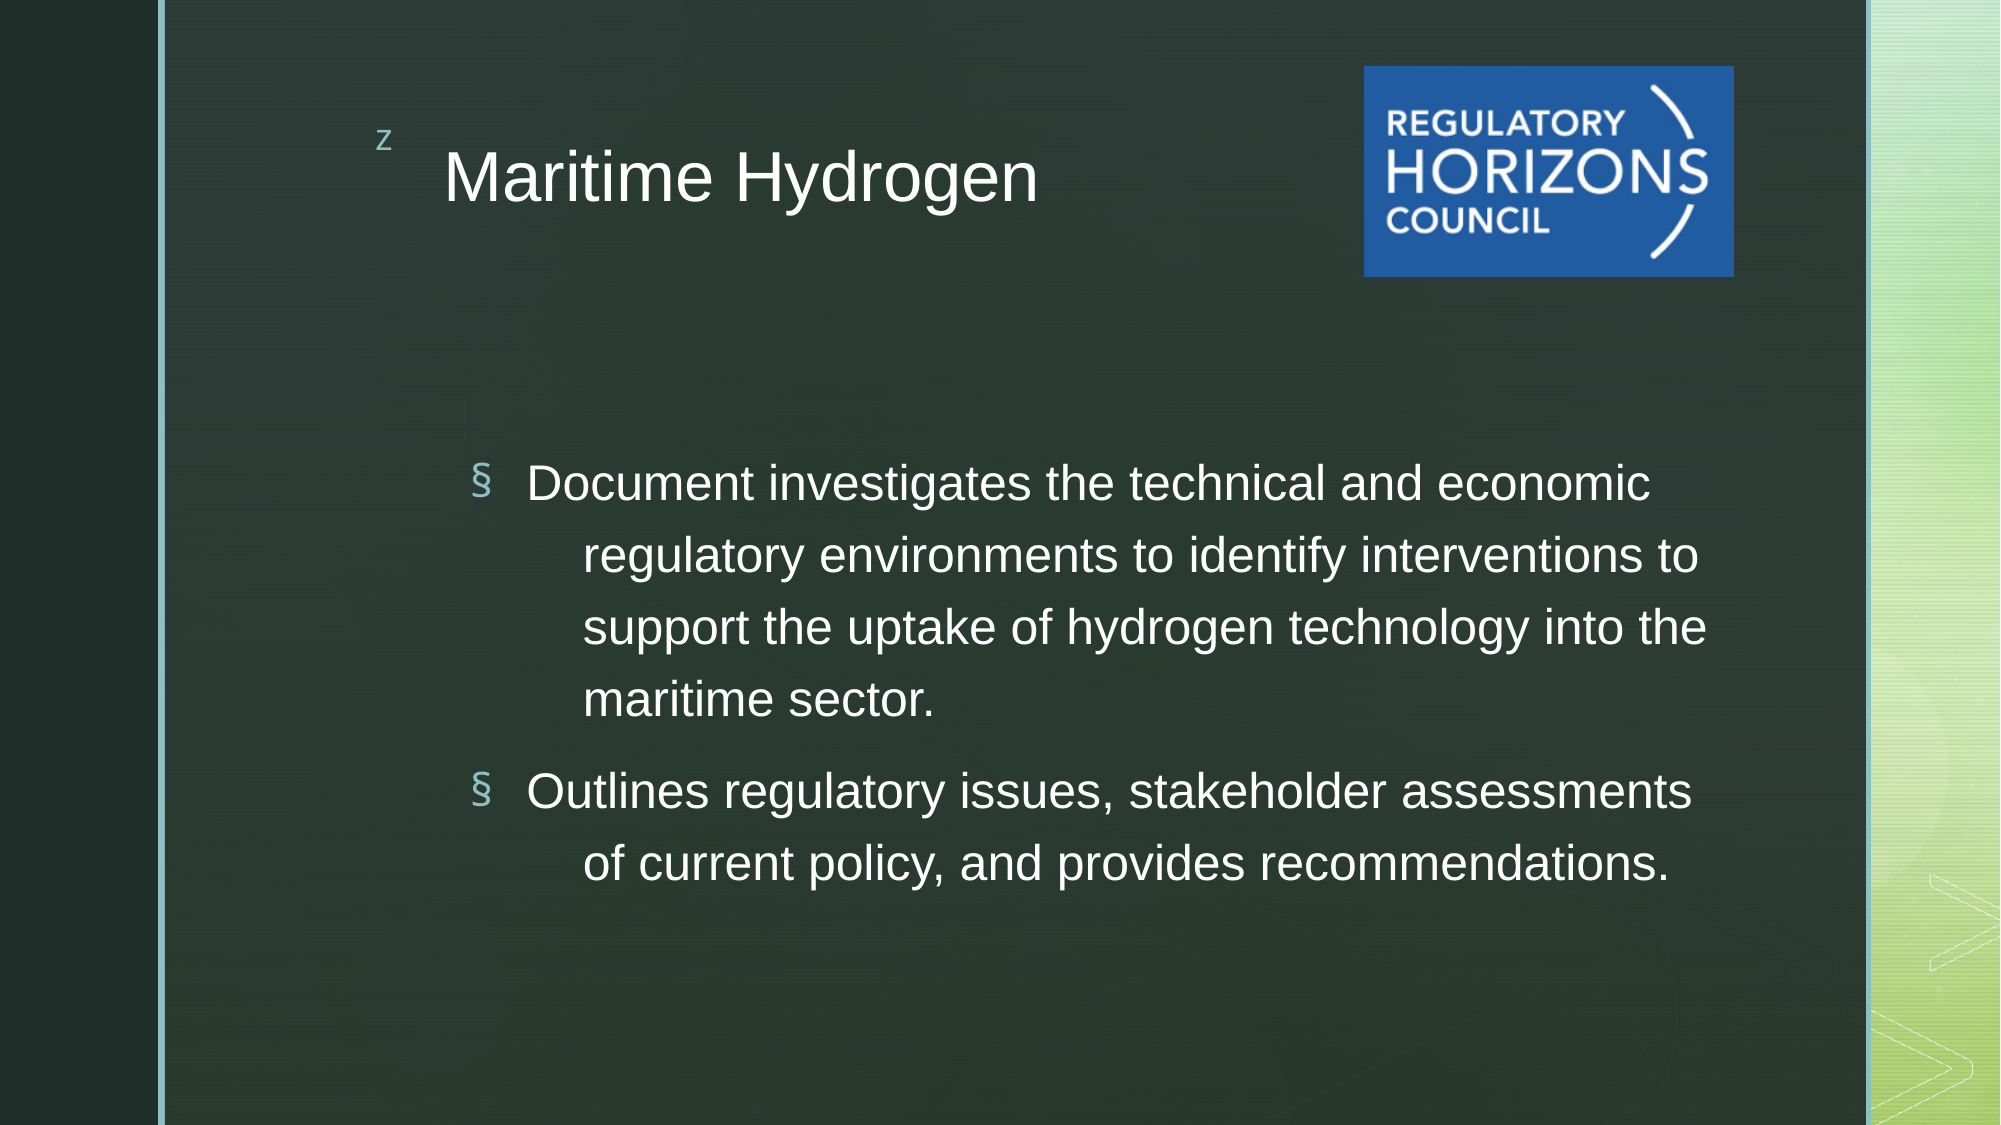

# Maritime Hydrogen
Document investigates the technical and economic regulatory environments to identify interventions to support the uptake of hydrogen technology into the maritime sector.
Outlines regulatory issues, stakeholder assessments of current policy, and provides recommendations.